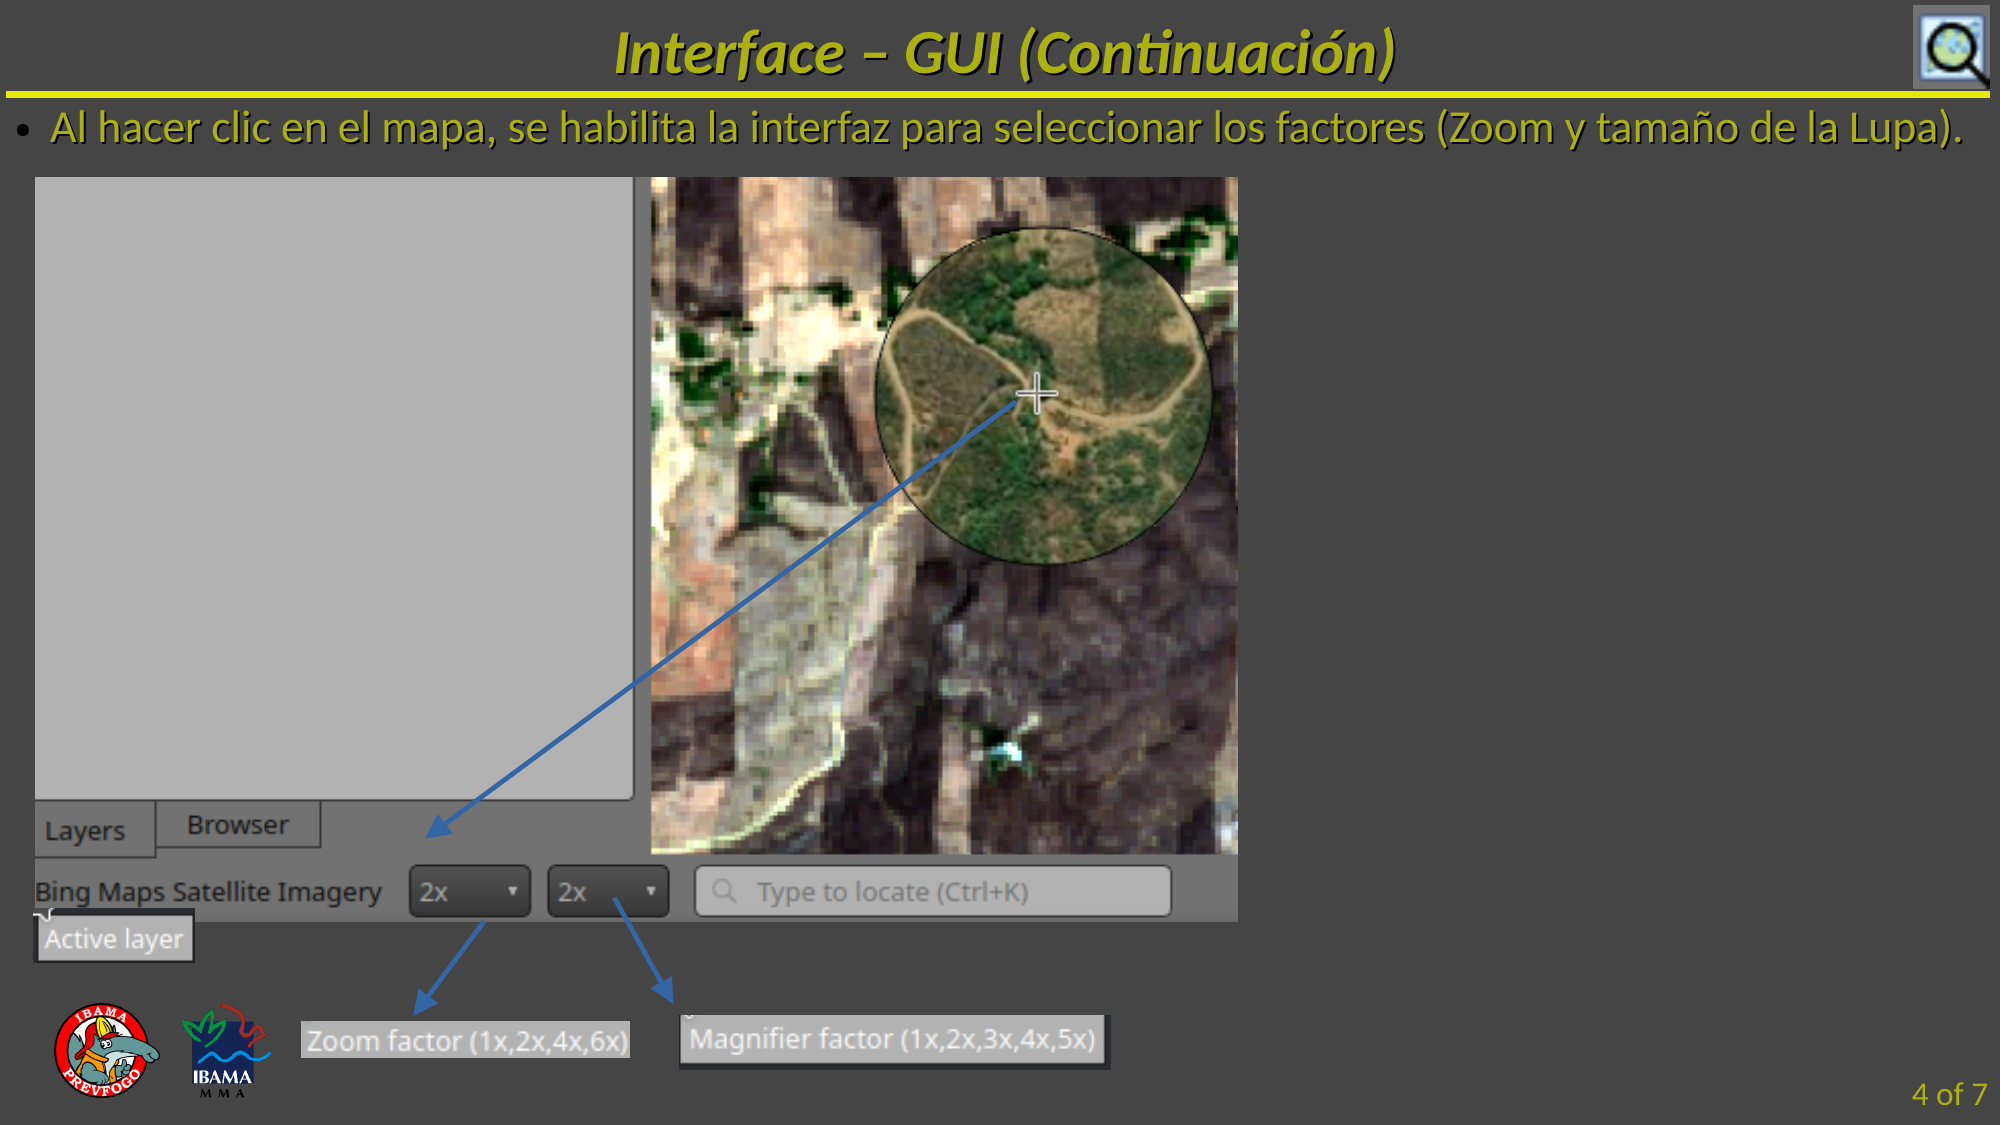

# Interface – GUI (Continuación)
Al hacer clic en el mapa, se habilita la interfaz para seleccionar los factores (Zoom y tamaño de la Lupa).
 of 7